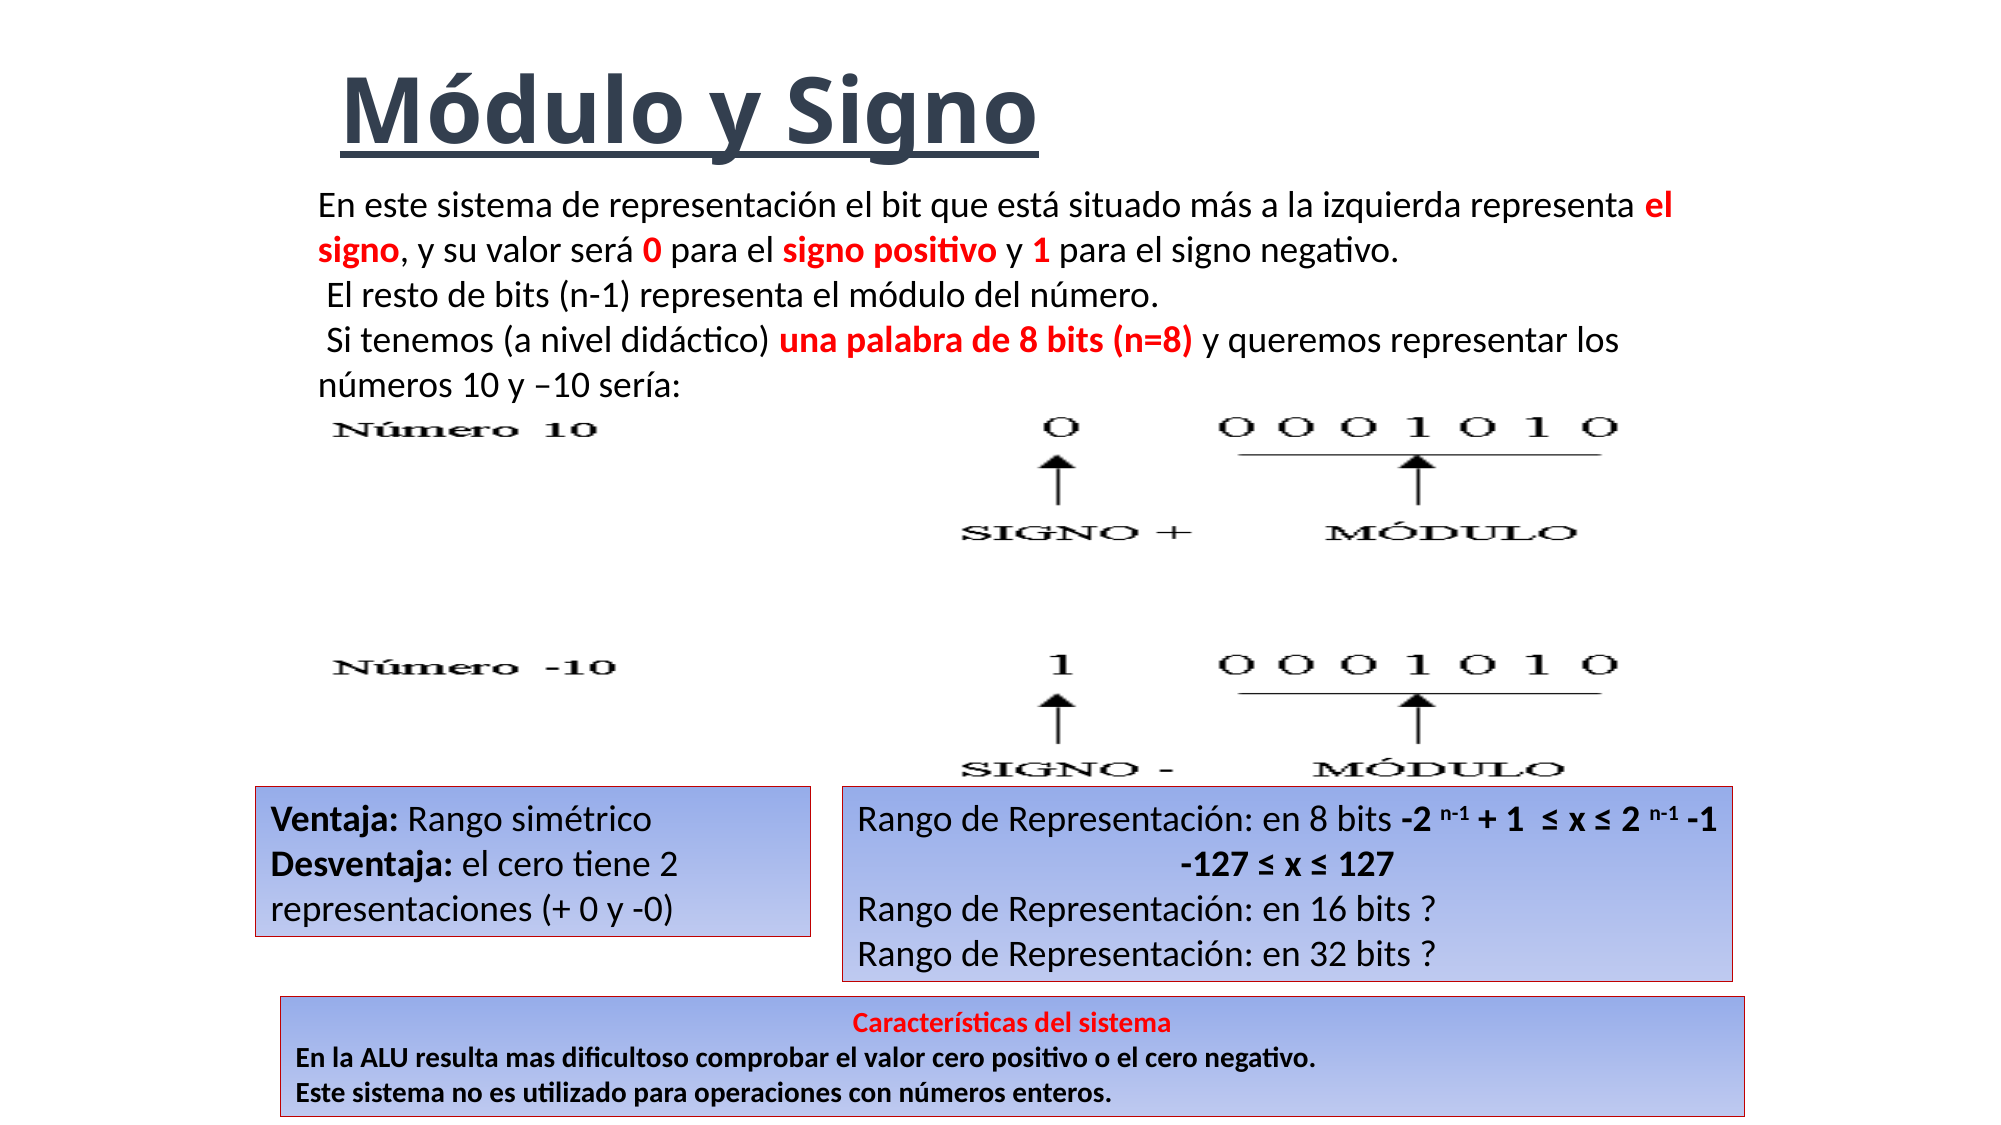

# Módulo y Signo
En este sistema de representación el bit que está situado más a la izquierda representa el signo, y su valor será 0 para el signo positivo y 1 para el signo negativo.
 El resto de bits (n-1) representa el módulo del número.
 Si tenemos (a nivel didáctico) una palabra de 8 bits (n=8) y queremos representar los números 10 y –10 sería:
Ventaja: Rango simétrico
Desventaja: el cero tiene 2 representaciones (+ 0 y -0)
Rango de Representación: en 8 bits -2 n-1 + 1 ≤ x ≤ 2 n-1 -1
-127 ≤ x ≤ 127
Rango de Representación: en 16 bits ?
Rango de Representación: en 32 bits ?
Características del sistema
En la ALU resulta mas dificultoso comprobar el valor cero positivo o el cero negativo.
Este sistema no es utilizado para operaciones con números enteros.